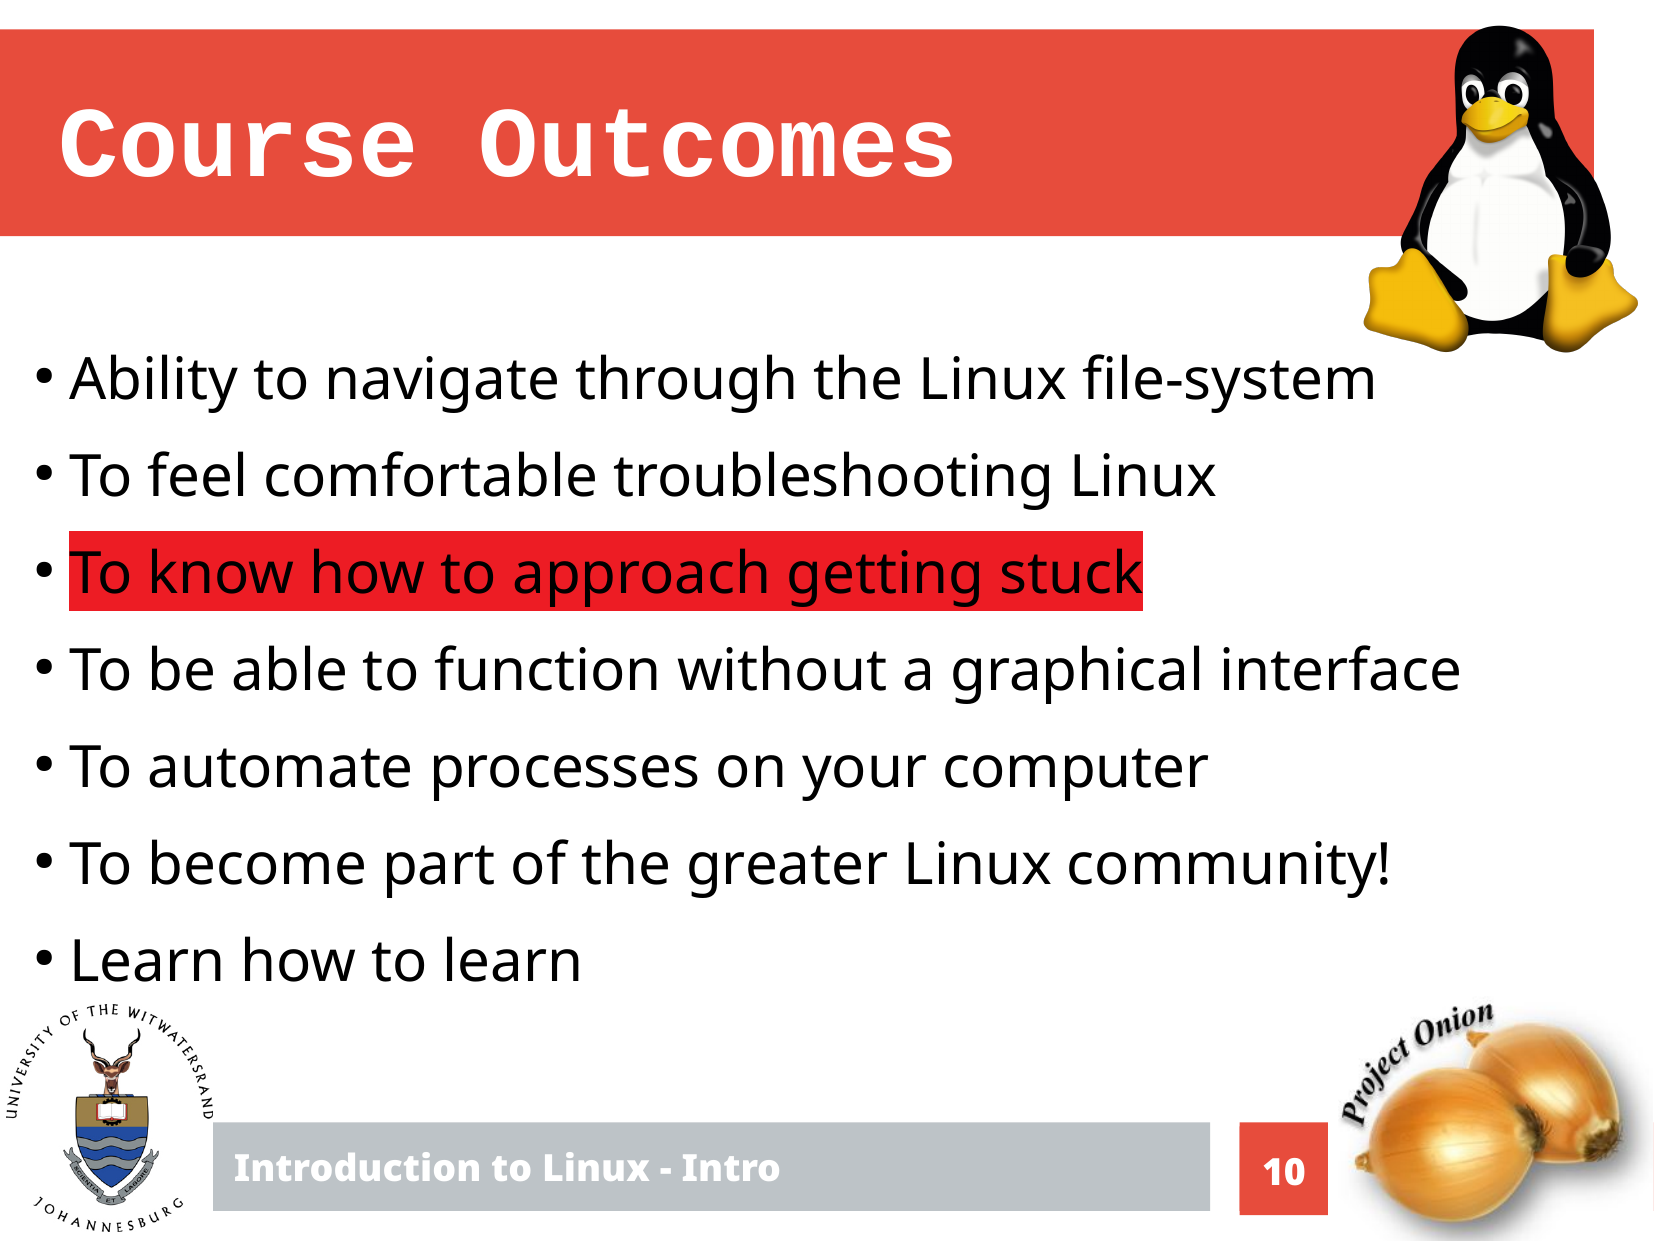

# Course Outcomes
Ability to navigate through the Linux file-system
To feel comfortable troubleshooting Linux
To know how to approach getting stuck
To be able to function without a graphical interface
To automate processes on your computer
To become part of the greater Linux community!
Learn how to learn
 Introduction to Linux - Intro
10